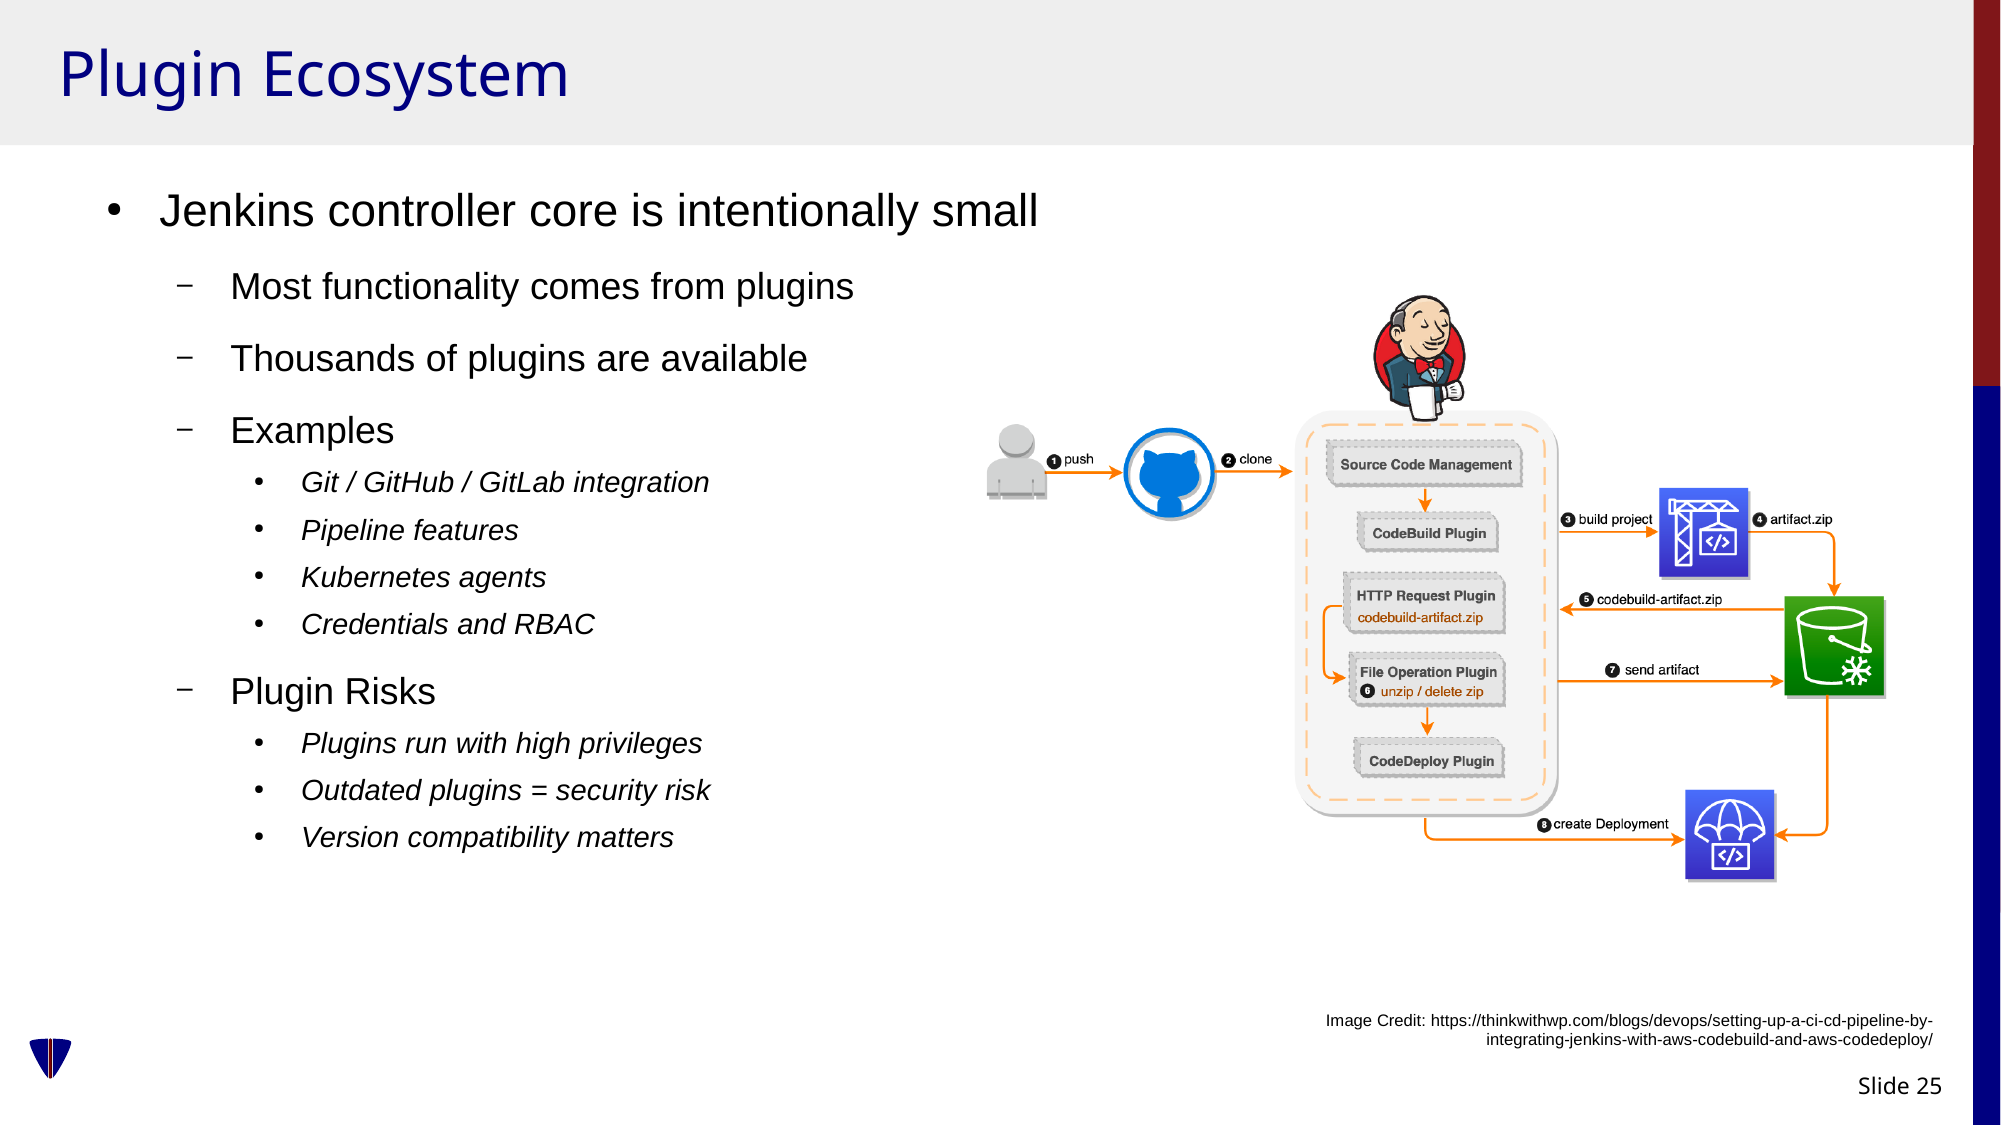

# Plugin Ecosystem
Jenkins controller core is intentionally small
Most functionality comes from plugins
Thousands of plugins are available
Examples
Git / GitHub / GitLab integration
Pipeline features
Kubernetes agents
Credentials and RBAC
Plugin Risks
Plugins run with high privileges
Outdated plugins = security risk
Version compatibility matters
Image Credit: https://thinkwithwp.com/blogs/devops/setting-up-a-ci-cd-pipeline-by-integrating-jenkins-with-aws-codebuild-and-aws-codedeploy/